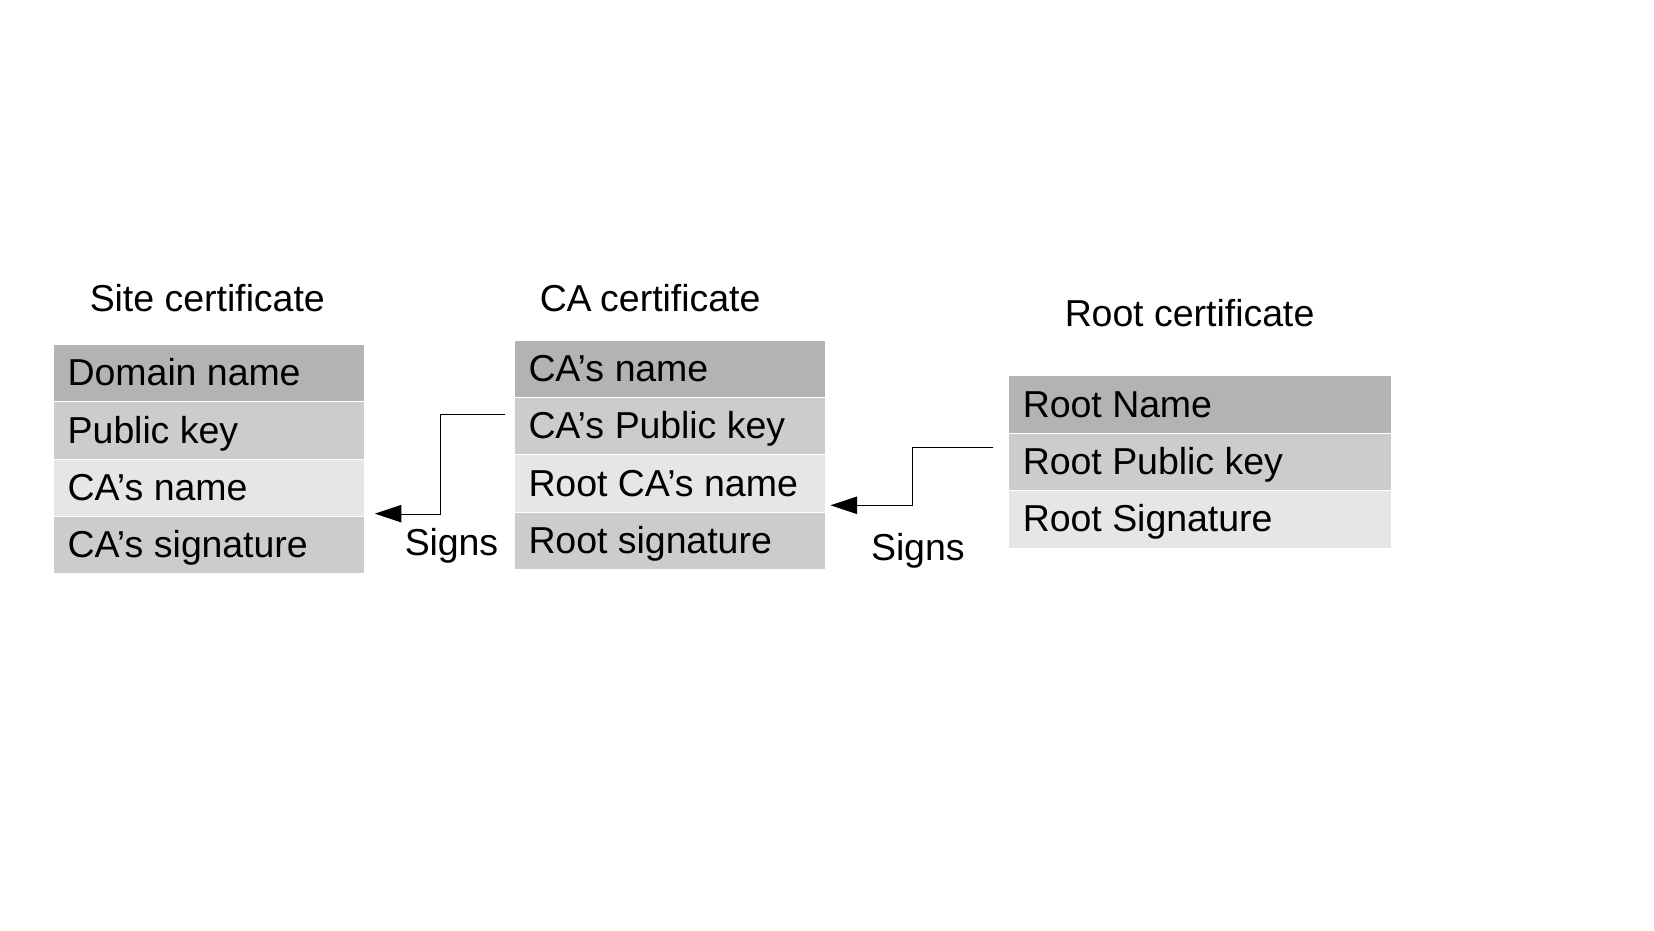

Site certificate
CA certificate
Root certificate
| CA’s name |
| --- |
| CA’s Public key |
| Root CA’s name |
| Root signature |
| Domain name |
| --- |
| Public key |
| CA’s name |
| CA’s signature |
| Root Name |
| --- |
| Root Public key |
| Root Signature |
Signs
Signs